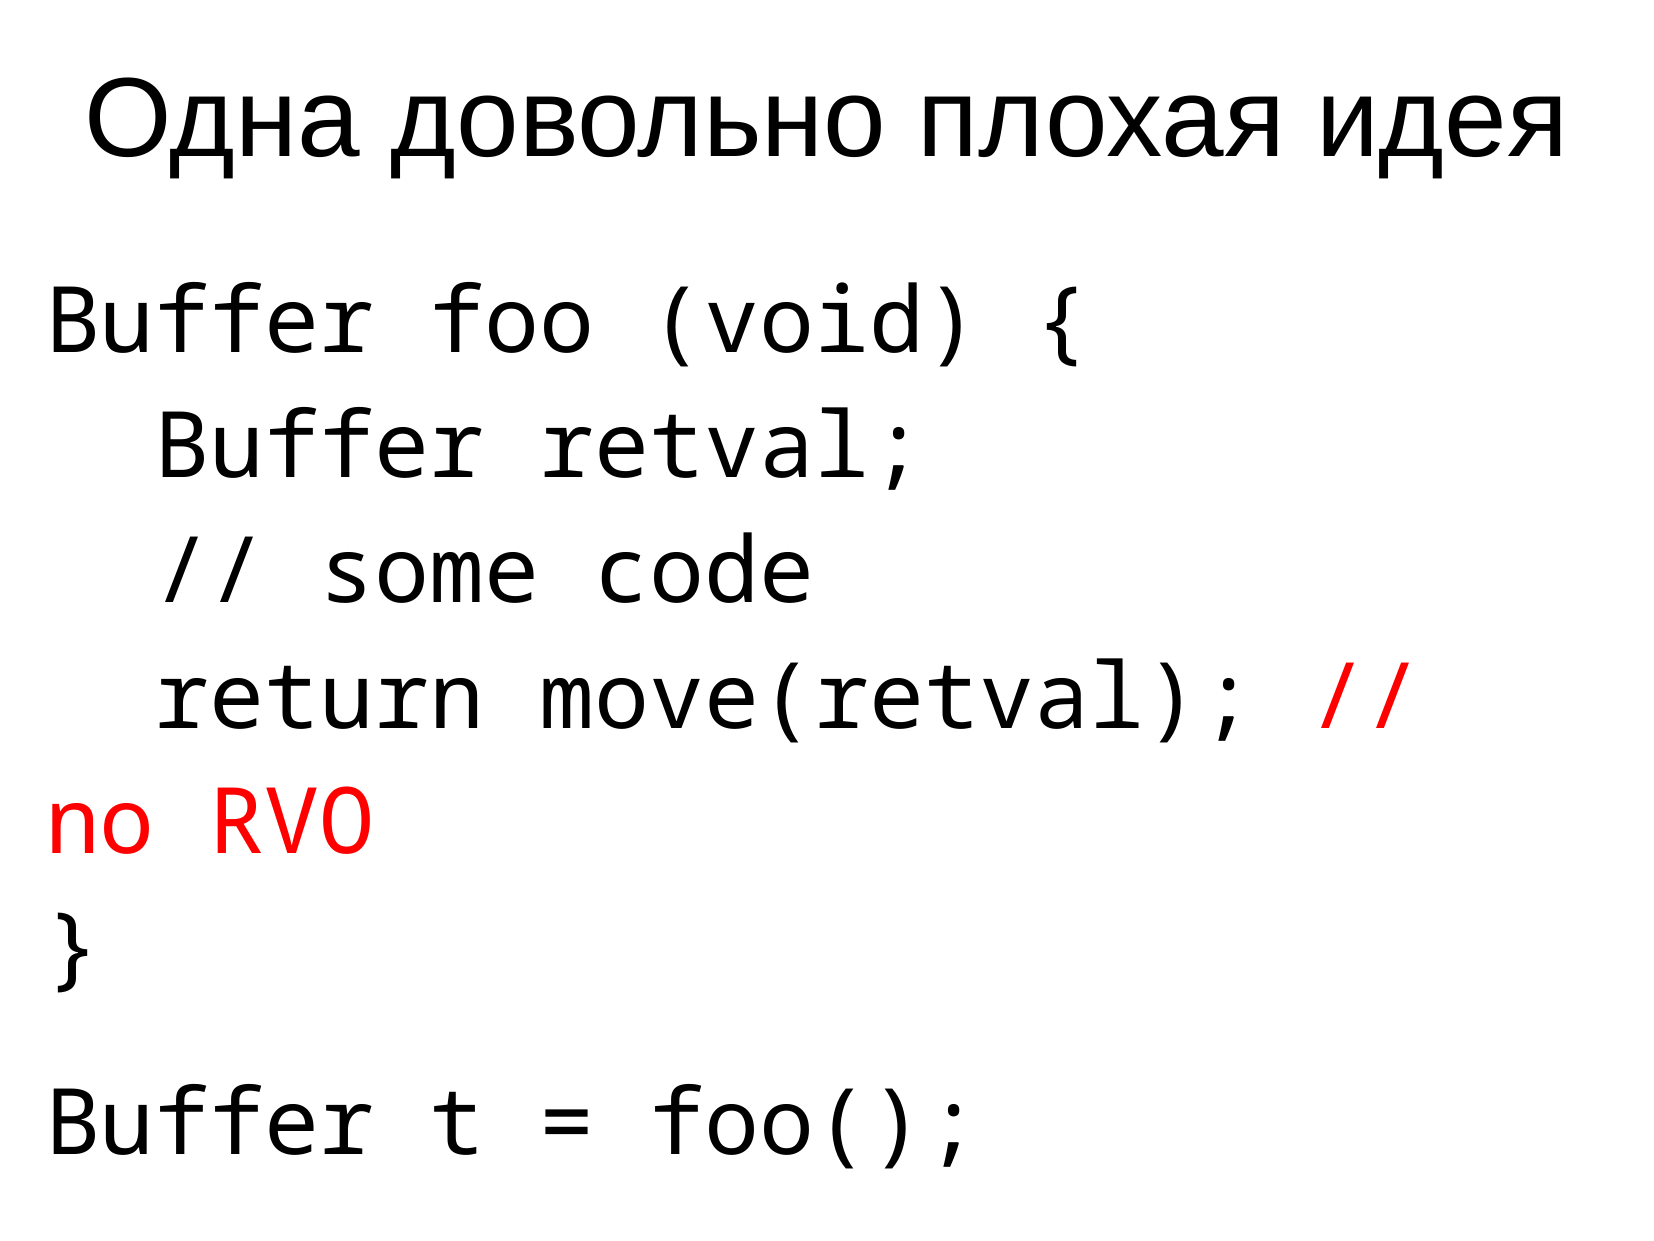

# Одна довольно плохая идея
Buffer foo (void) {
 Buffer retval;
 // some code
 return move(retval); // no RVO
}
Buffer t = foo();